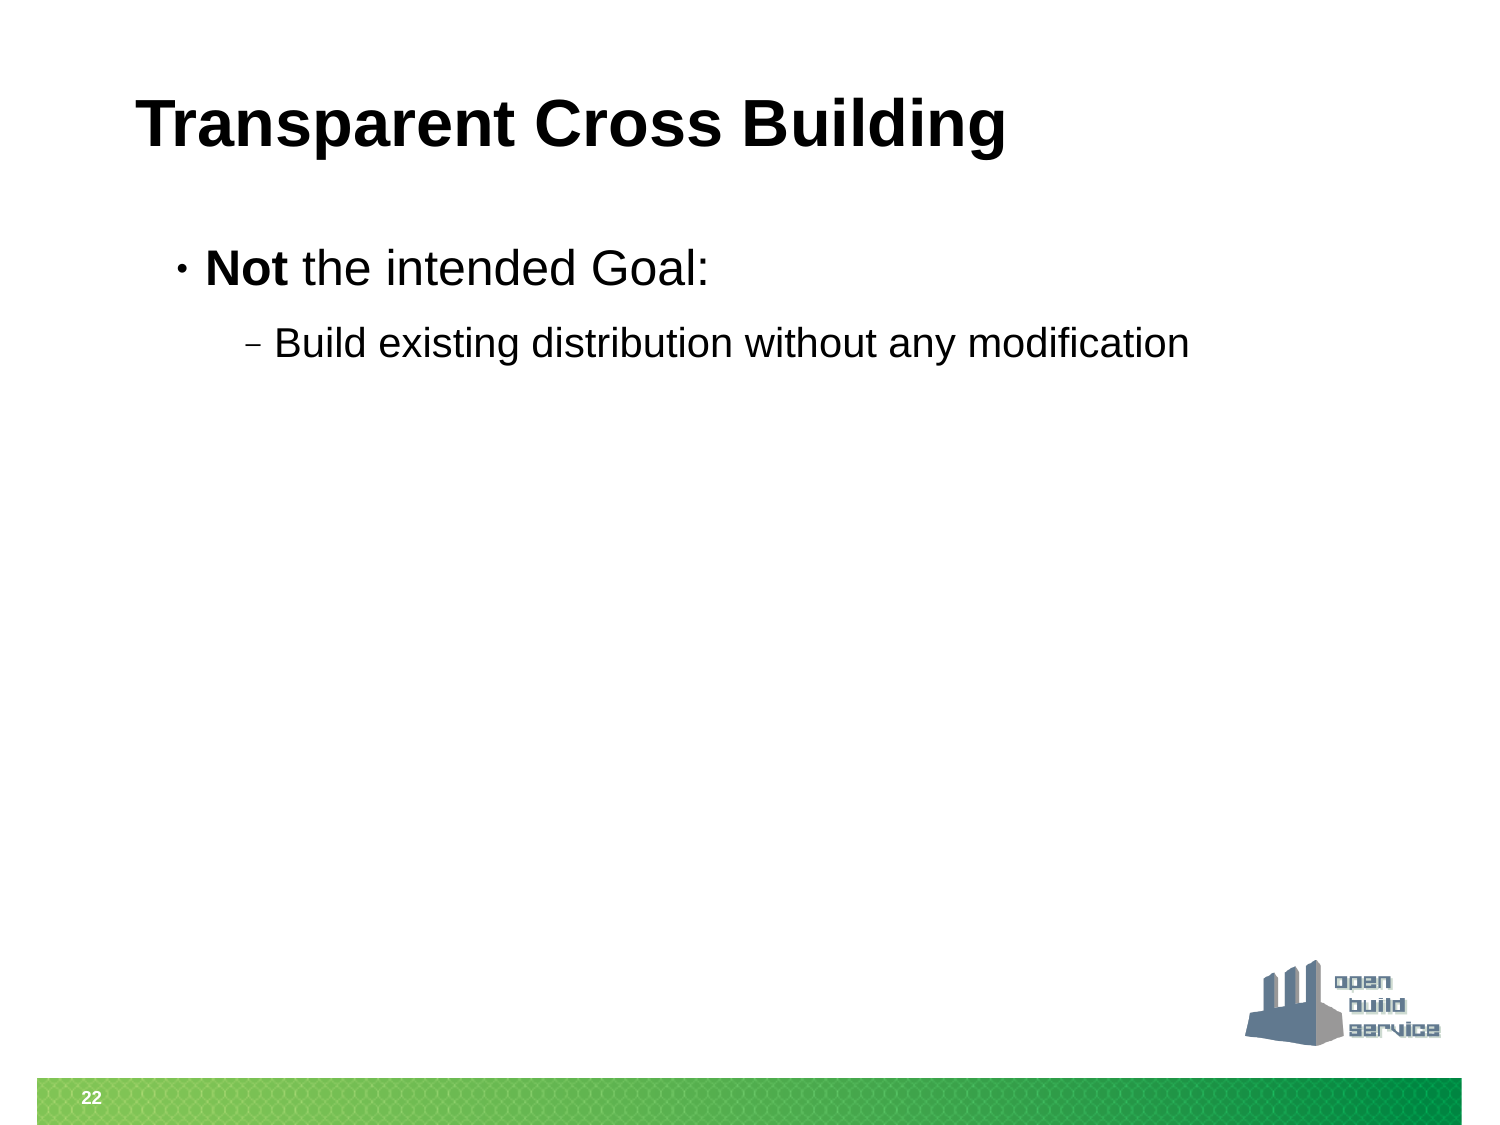

# Transparent Cross Building
Not the intended Goal:
Build existing distribution without any modification